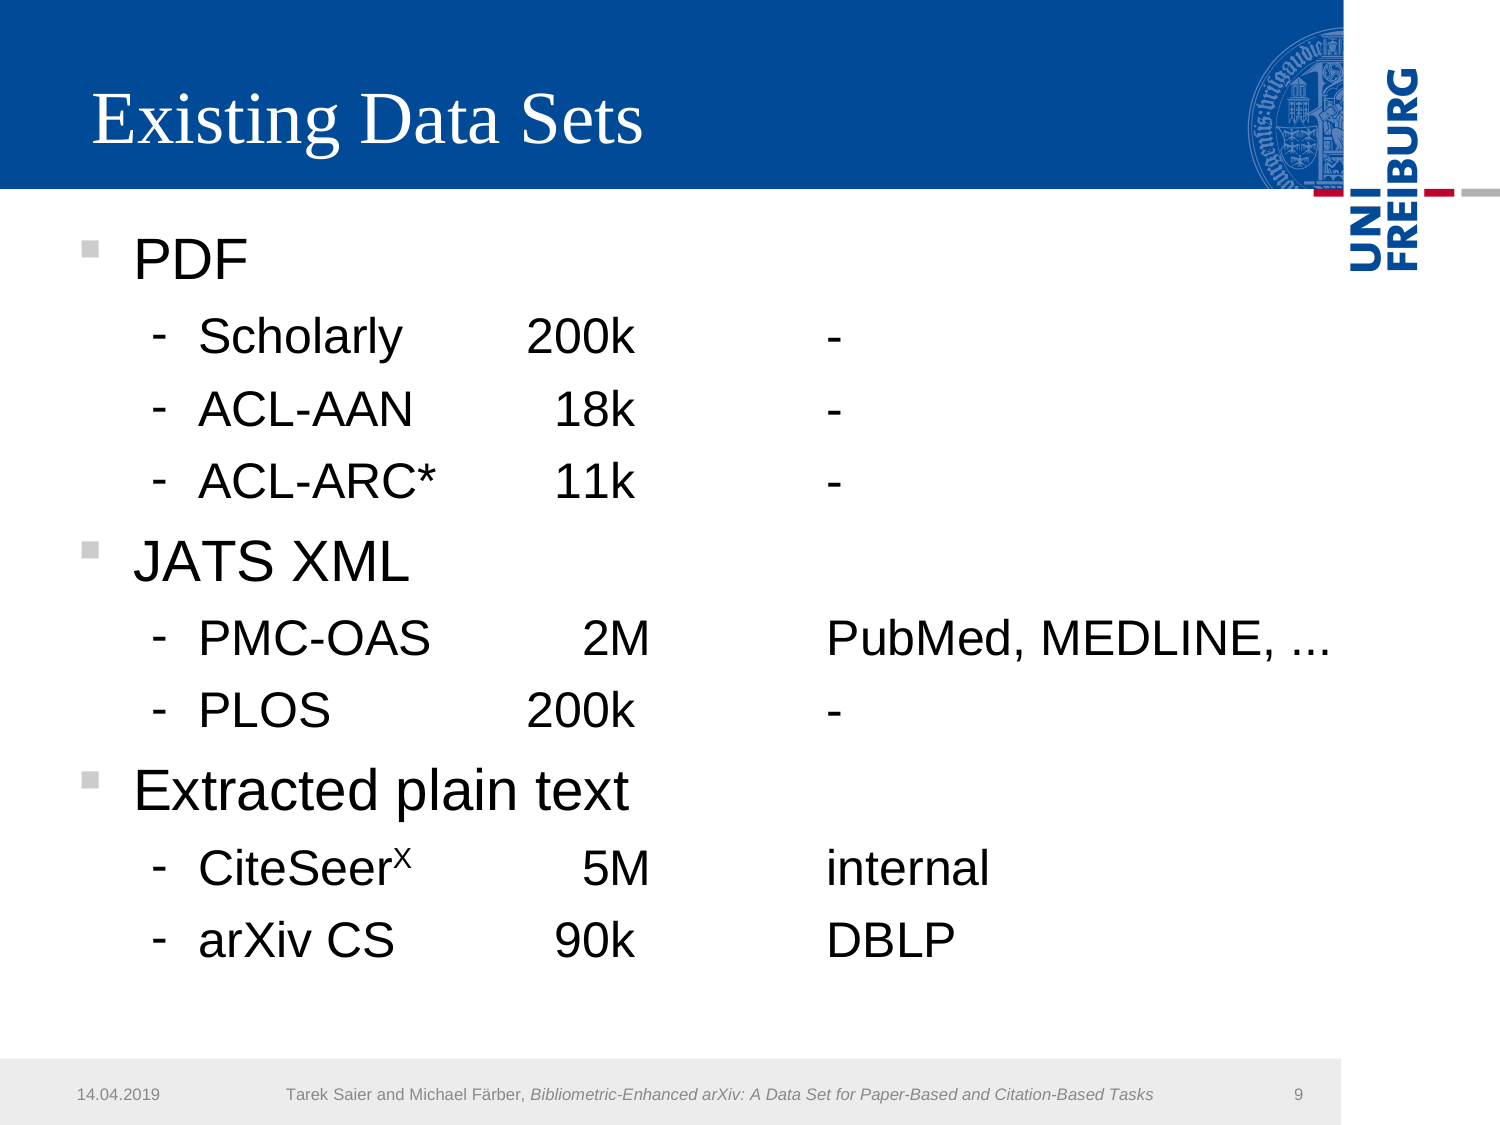

# Existing Data Sets
PDF
Scholarly	200k		-
ACL-AAN	018k		-
ACL-ARC*	011k		-
JATS XML
PMC-OAS	002M		PubMed, MEDLINE, ...
PLOS		200k		-
Extracted plain text
CiteSeerX	005M		internal
arXiv CS	090k		DBLP
Präsentationstitel
9